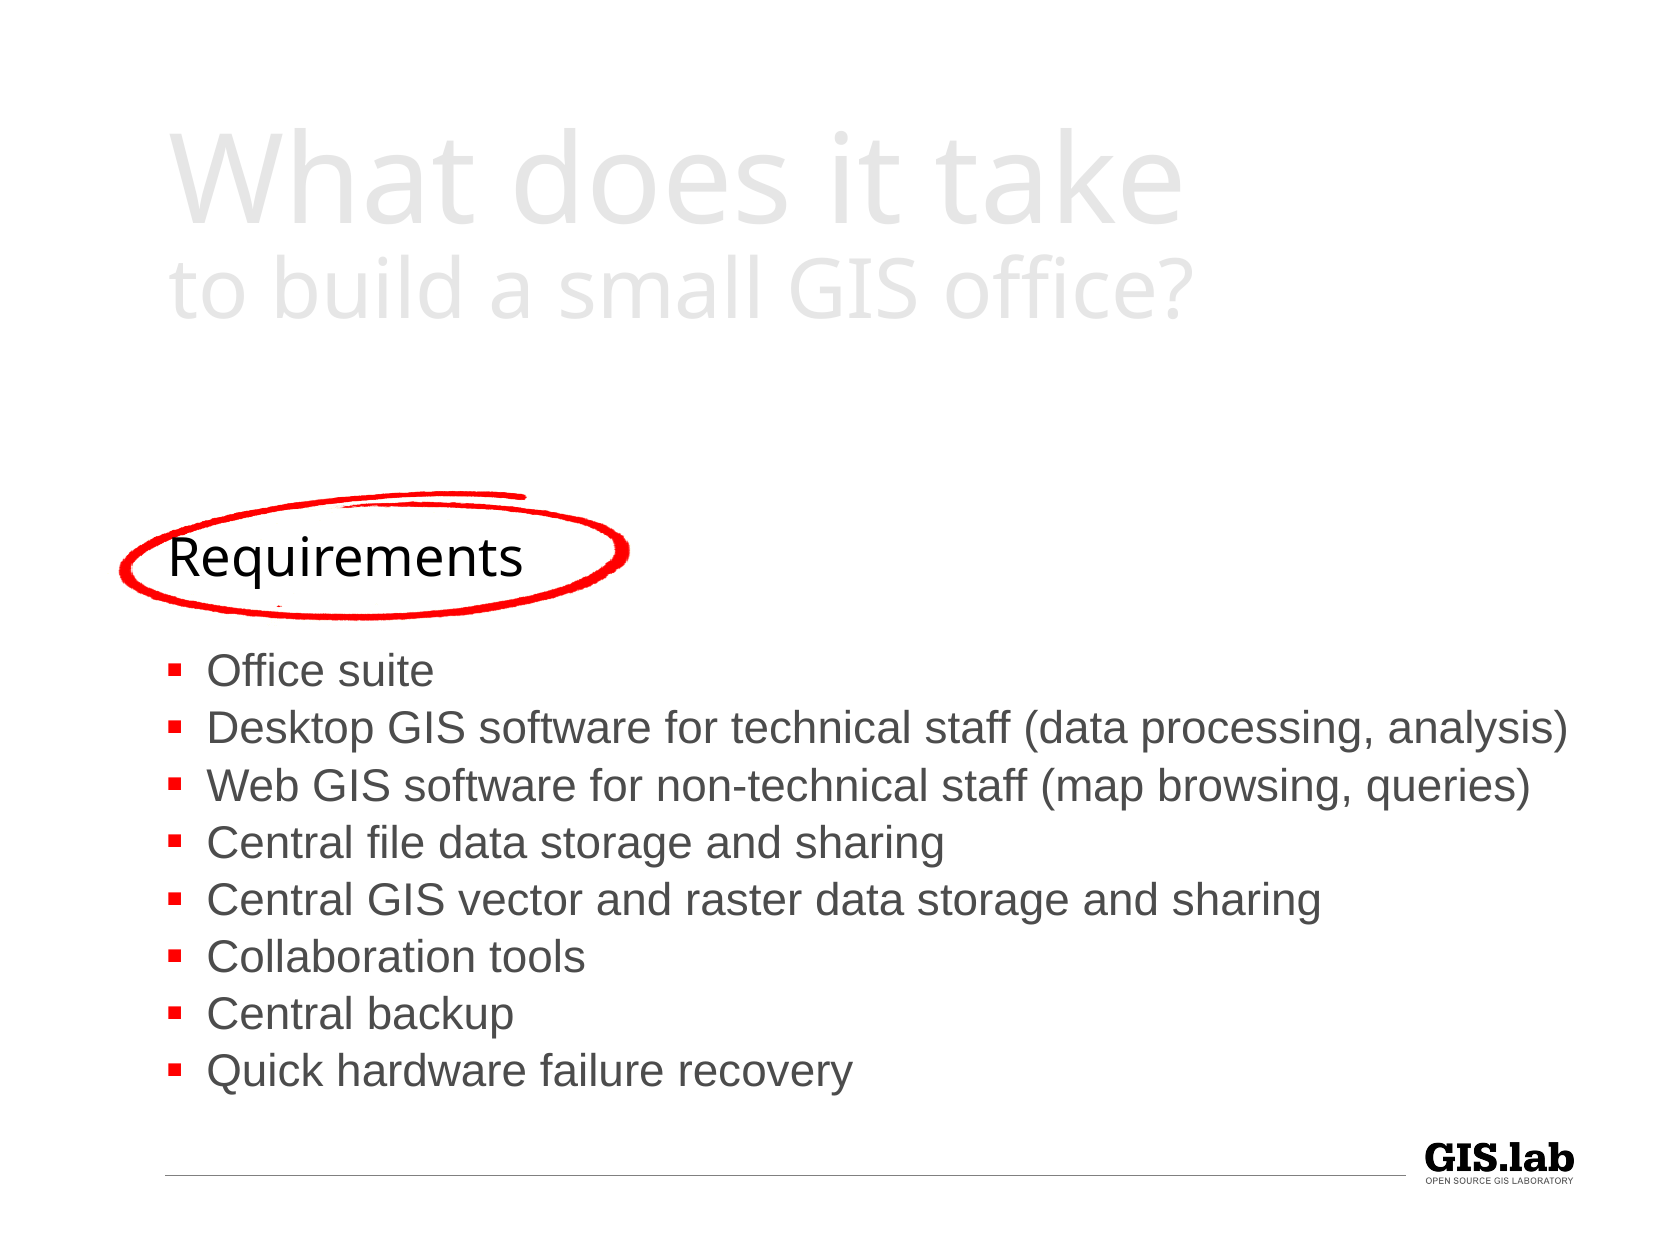

What does it take
to build a small GIS office?
Requirements
 Office suite
 Desktop GIS software for technical staff (data processing, analysis)
 Web GIS software for non-technical staff (map browsing, queries)
 Central file data storage and sharing
 Central GIS vector and raster data storage and sharing
 Collaboration tools
 Central backup
 Quick hardware failure recovery